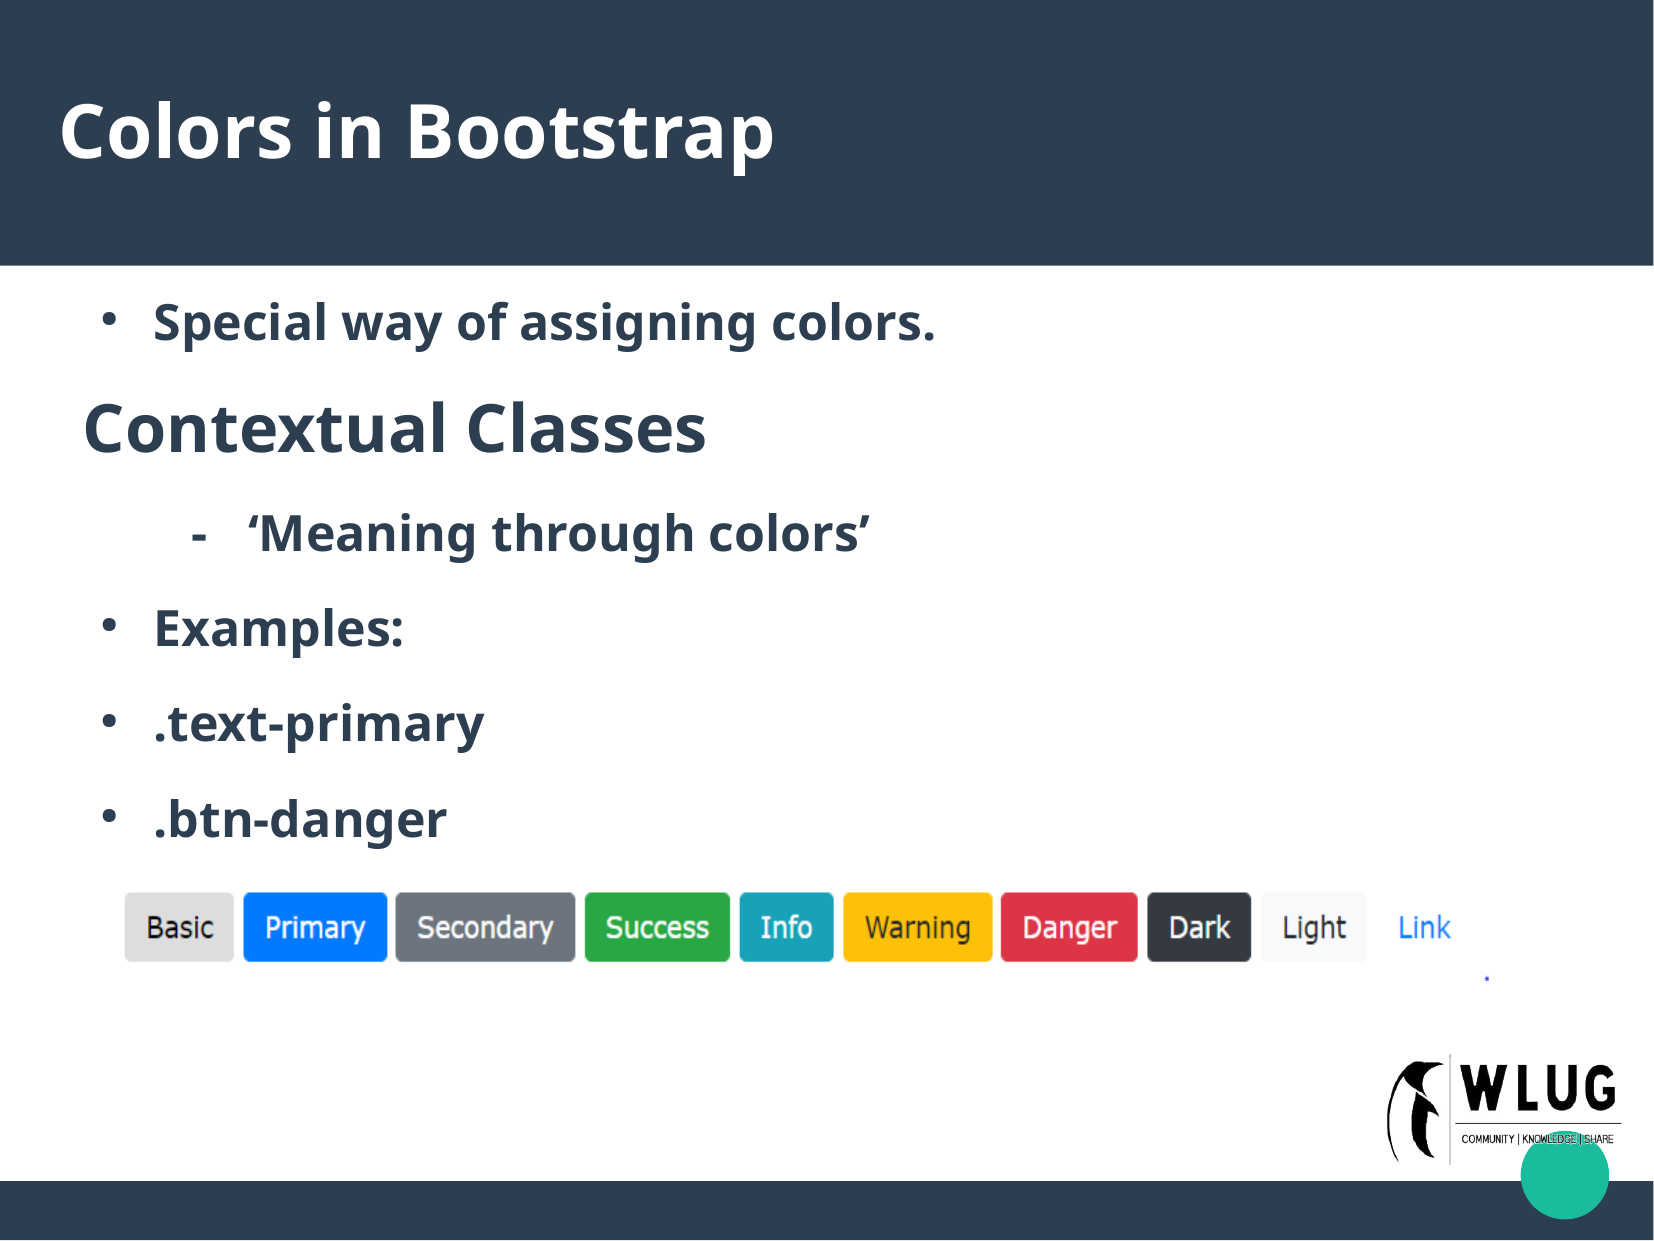

# Colors in Bootstrap
Special way of assigning colors.
Contextual Classes
 -	‘Meaning through colors’
Examples:
.text-primary
.btn-danger